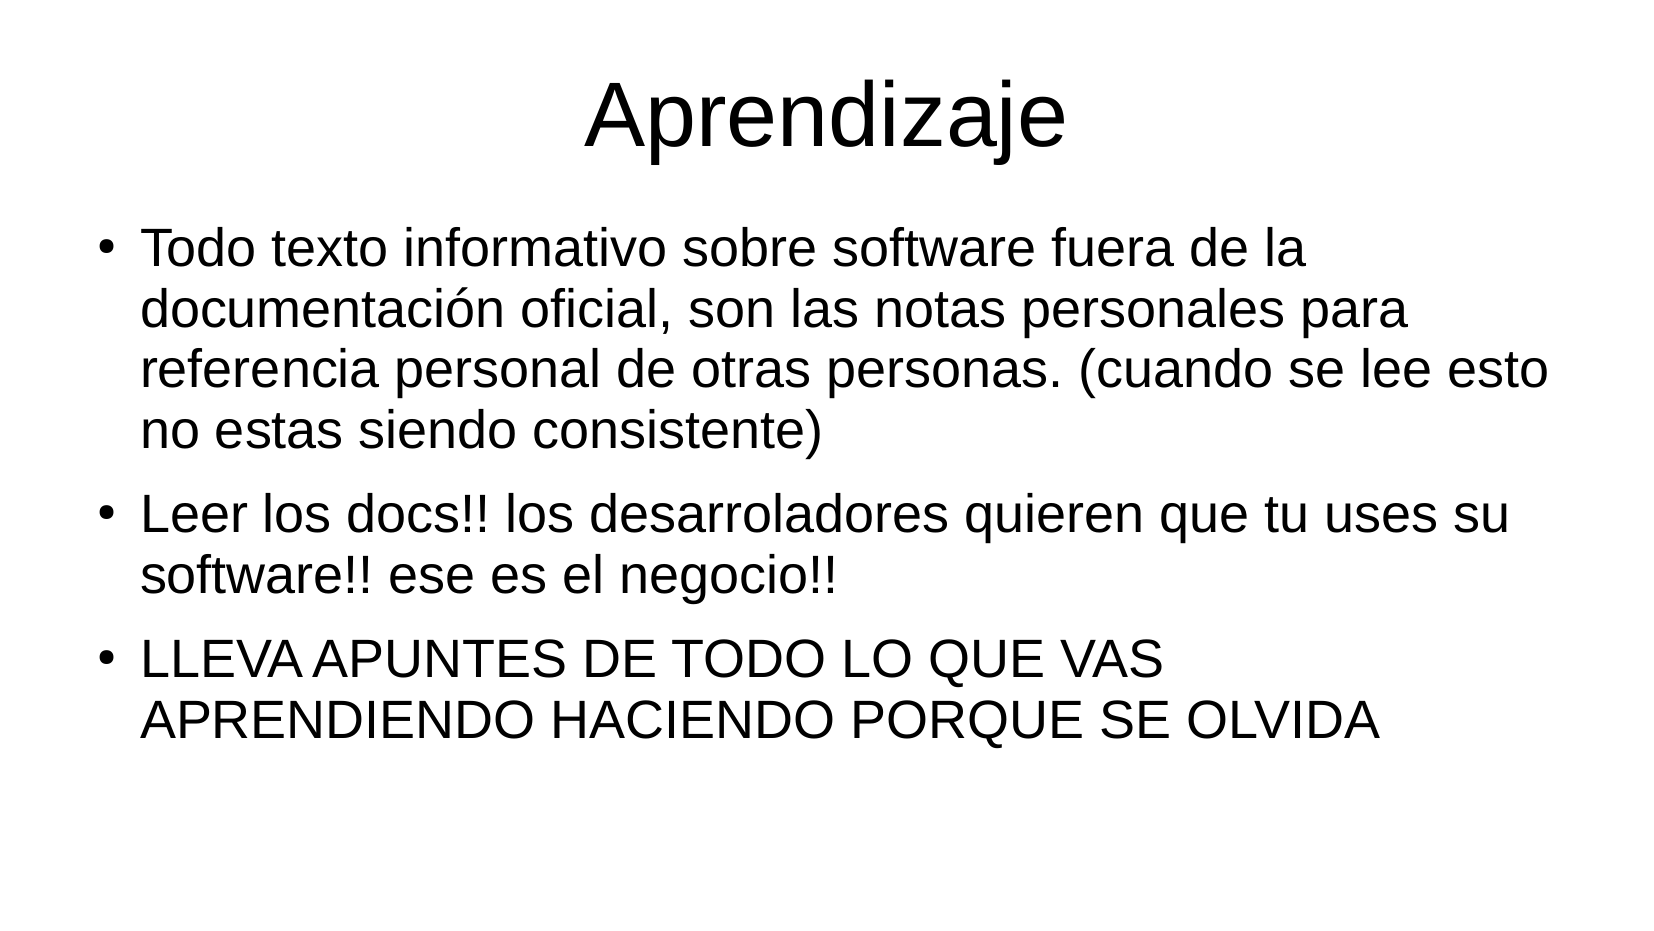

# Aprendizaje
Todo texto informativo sobre software fuera de la documentación oficial, son las notas personales para referencia personal de otras personas. (cuando se lee esto no estas siendo consistente)
Leer los docs!! los desarroladores quieren que tu uses su software!! ese es el negocio!!
LLEVA APUNTES DE TODO LO QUE VAS APRENDIENDO HACIENDO PORQUE SE OLVIDA